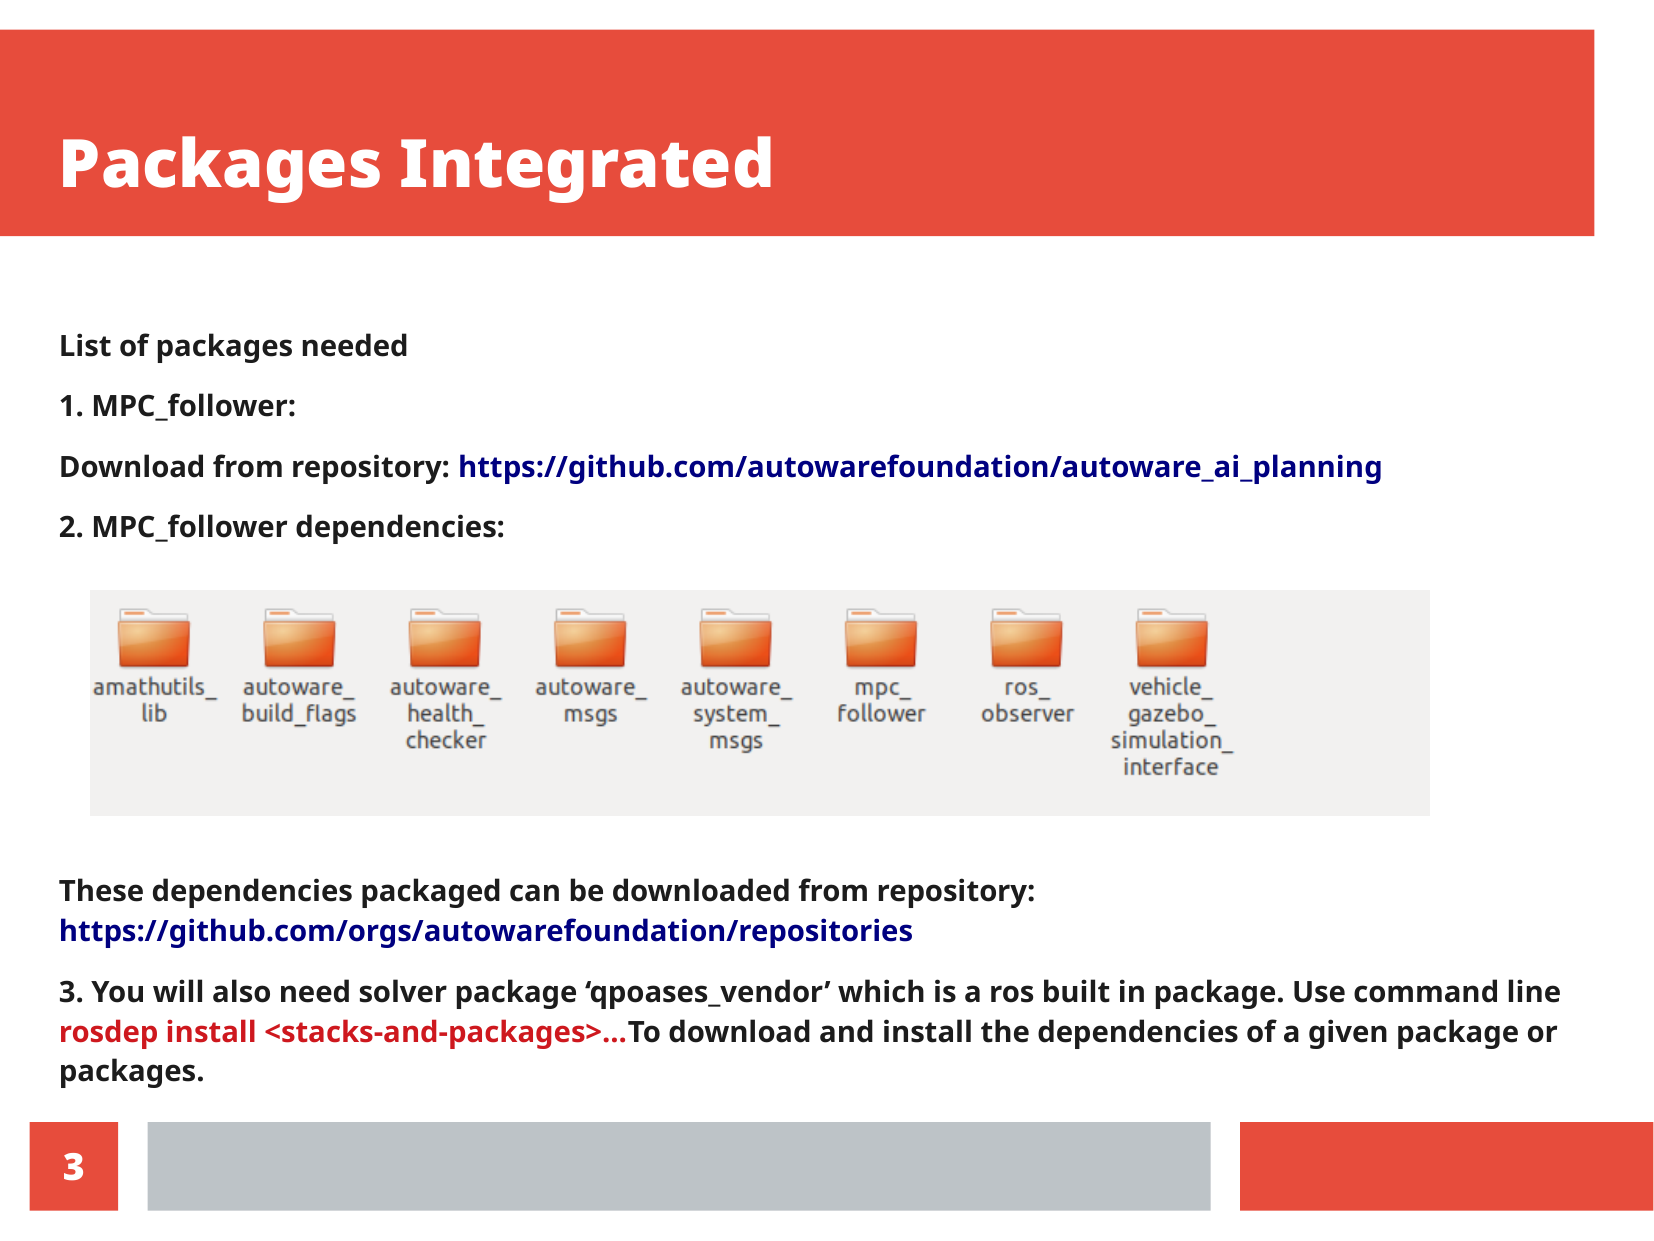

# Packages Integrated
List of packages needed
1. MPC_follower:
Download from repository: https://github.com/autowarefoundation/autoware_ai_planning
2. MPC_follower dependencies:
These dependencies packaged can be downloaded from repository: https://github.com/orgs/autowarefoundation/repositories
3. You will also need solver package ‘qpoases_vendor’ which is a ros built in package. Use command line rosdep install <stacks-and-packages>...To download and install the dependencies of a given package or packages.
3